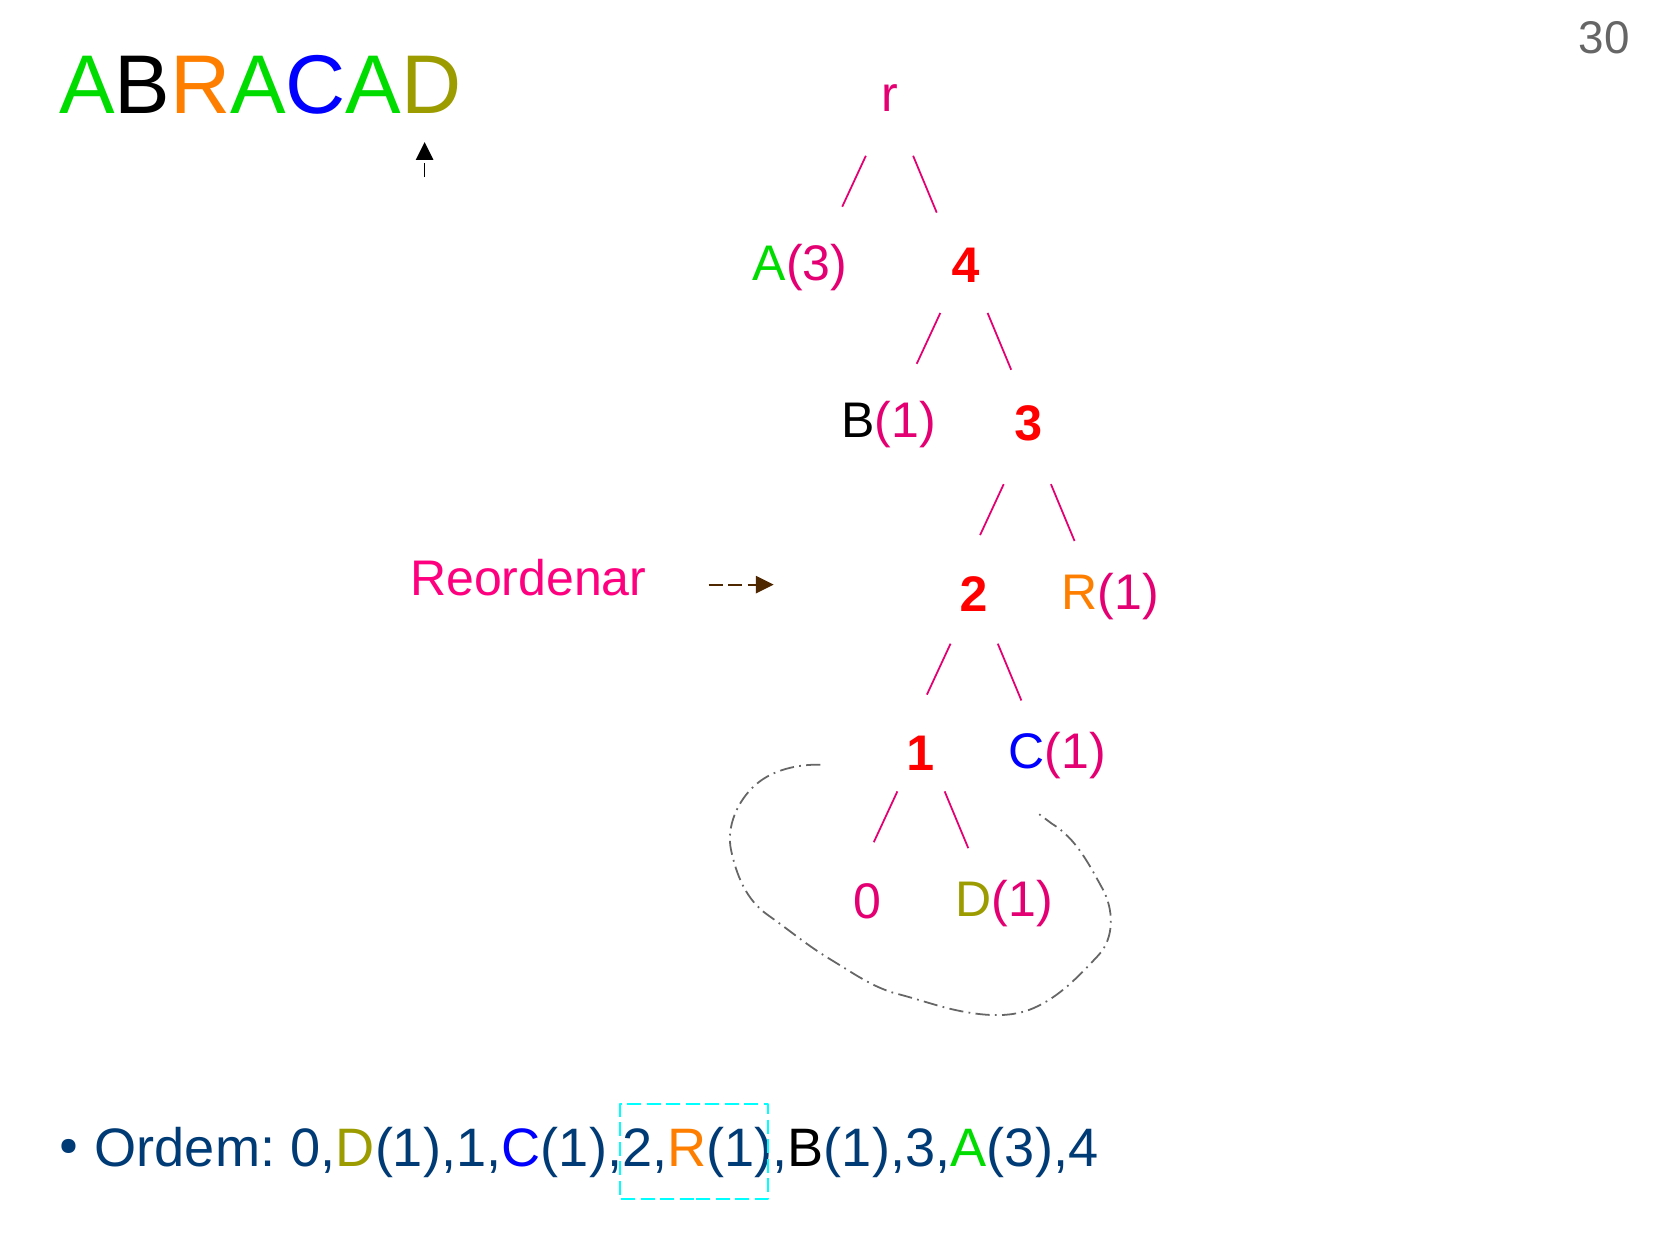

30
ABRACAD
r
A(3)
4
# Ordem: 0,D(1),1,C(1),2,R(1),B(1),3,A(3),4
B(1)
3
Reordenar
R(1)
2
C(1)
1
D(1)
0